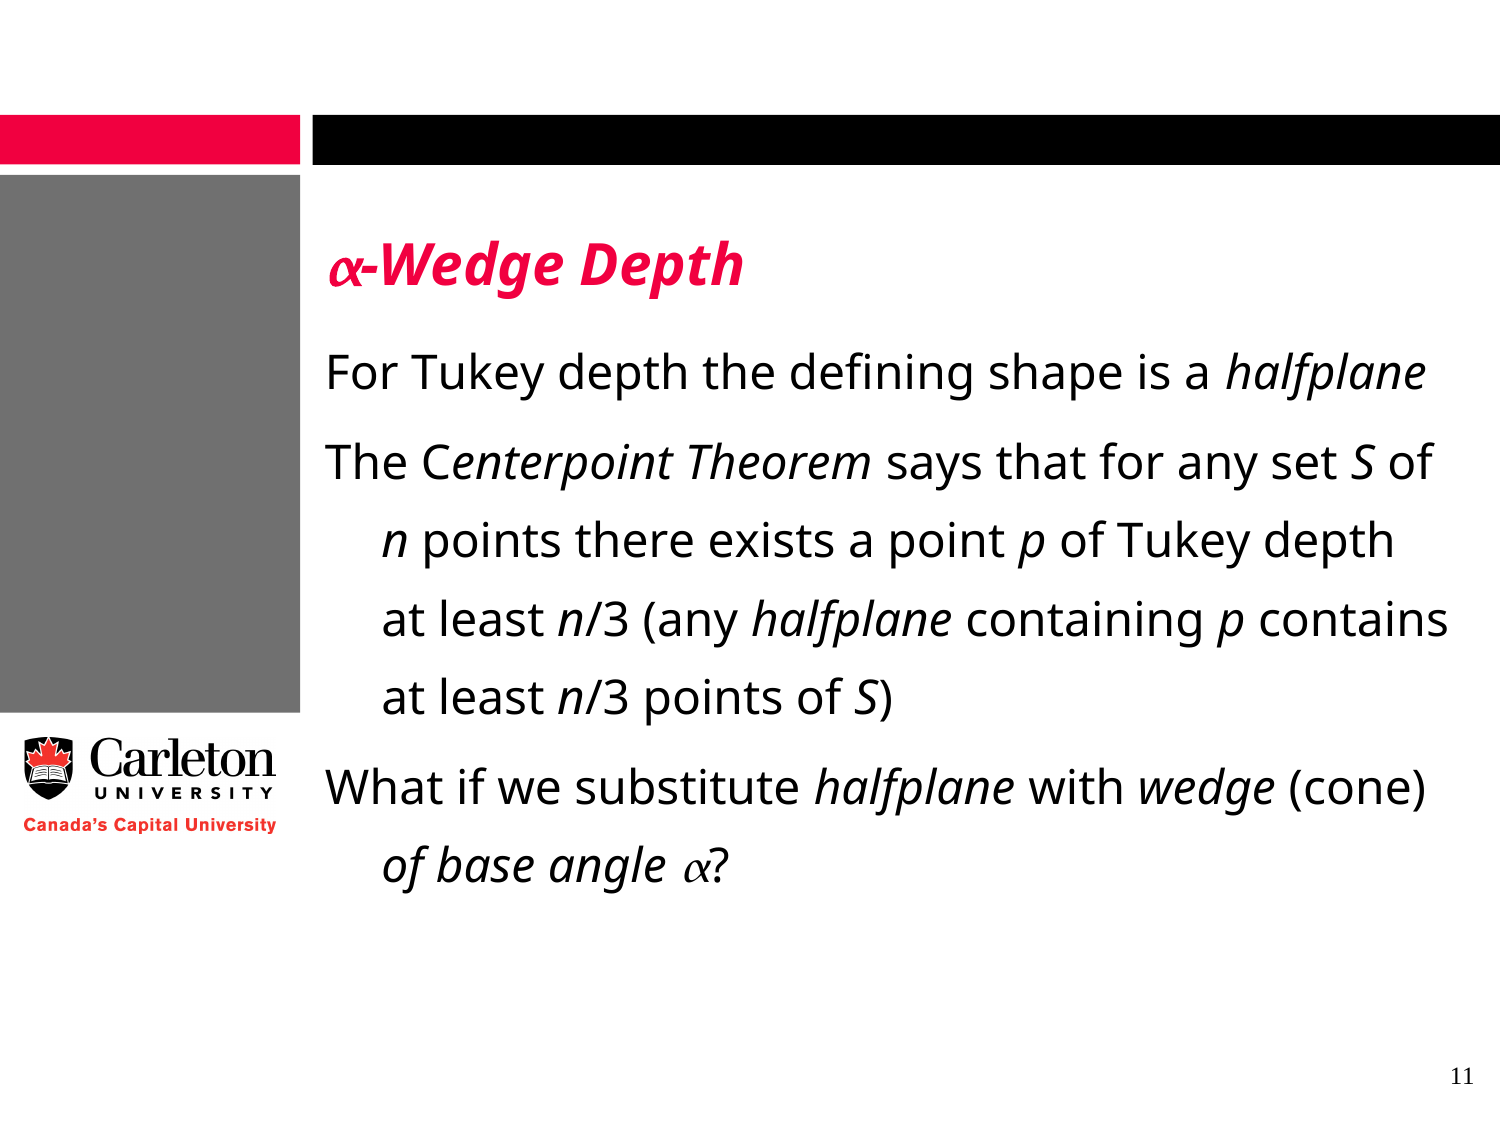

# -Wedge Depth
For Tukey depth the defining shape is a halfplane
The Centerpoint Theorem says that for any set S of n points there exists a point p of Tukey depth at least n/3 (any halfplane containing p contains at least n/3 points of S)
What if we substitute halfplane with wedge (cone) of base angle ?
11